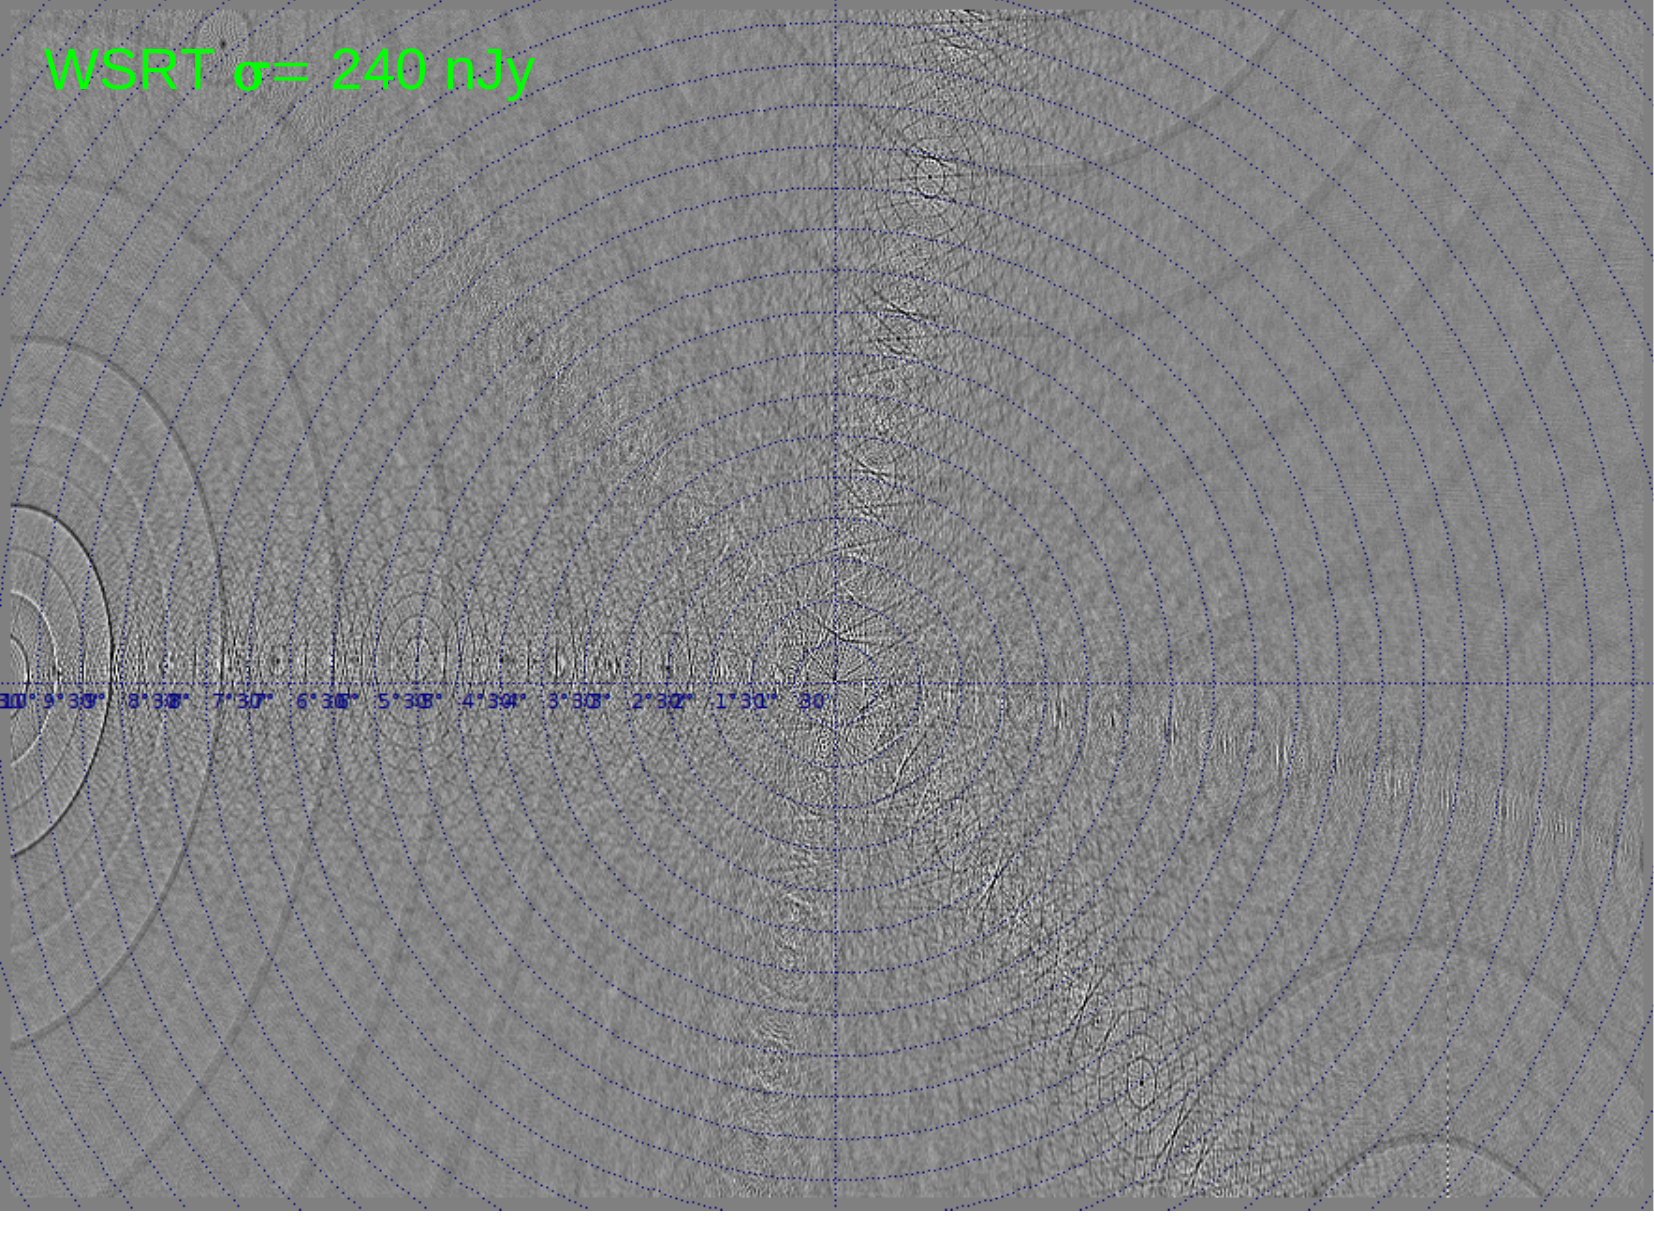

WSRT = 240 nJy
O.Smirnov - High Dynamic Range Imaging - October 2012
88